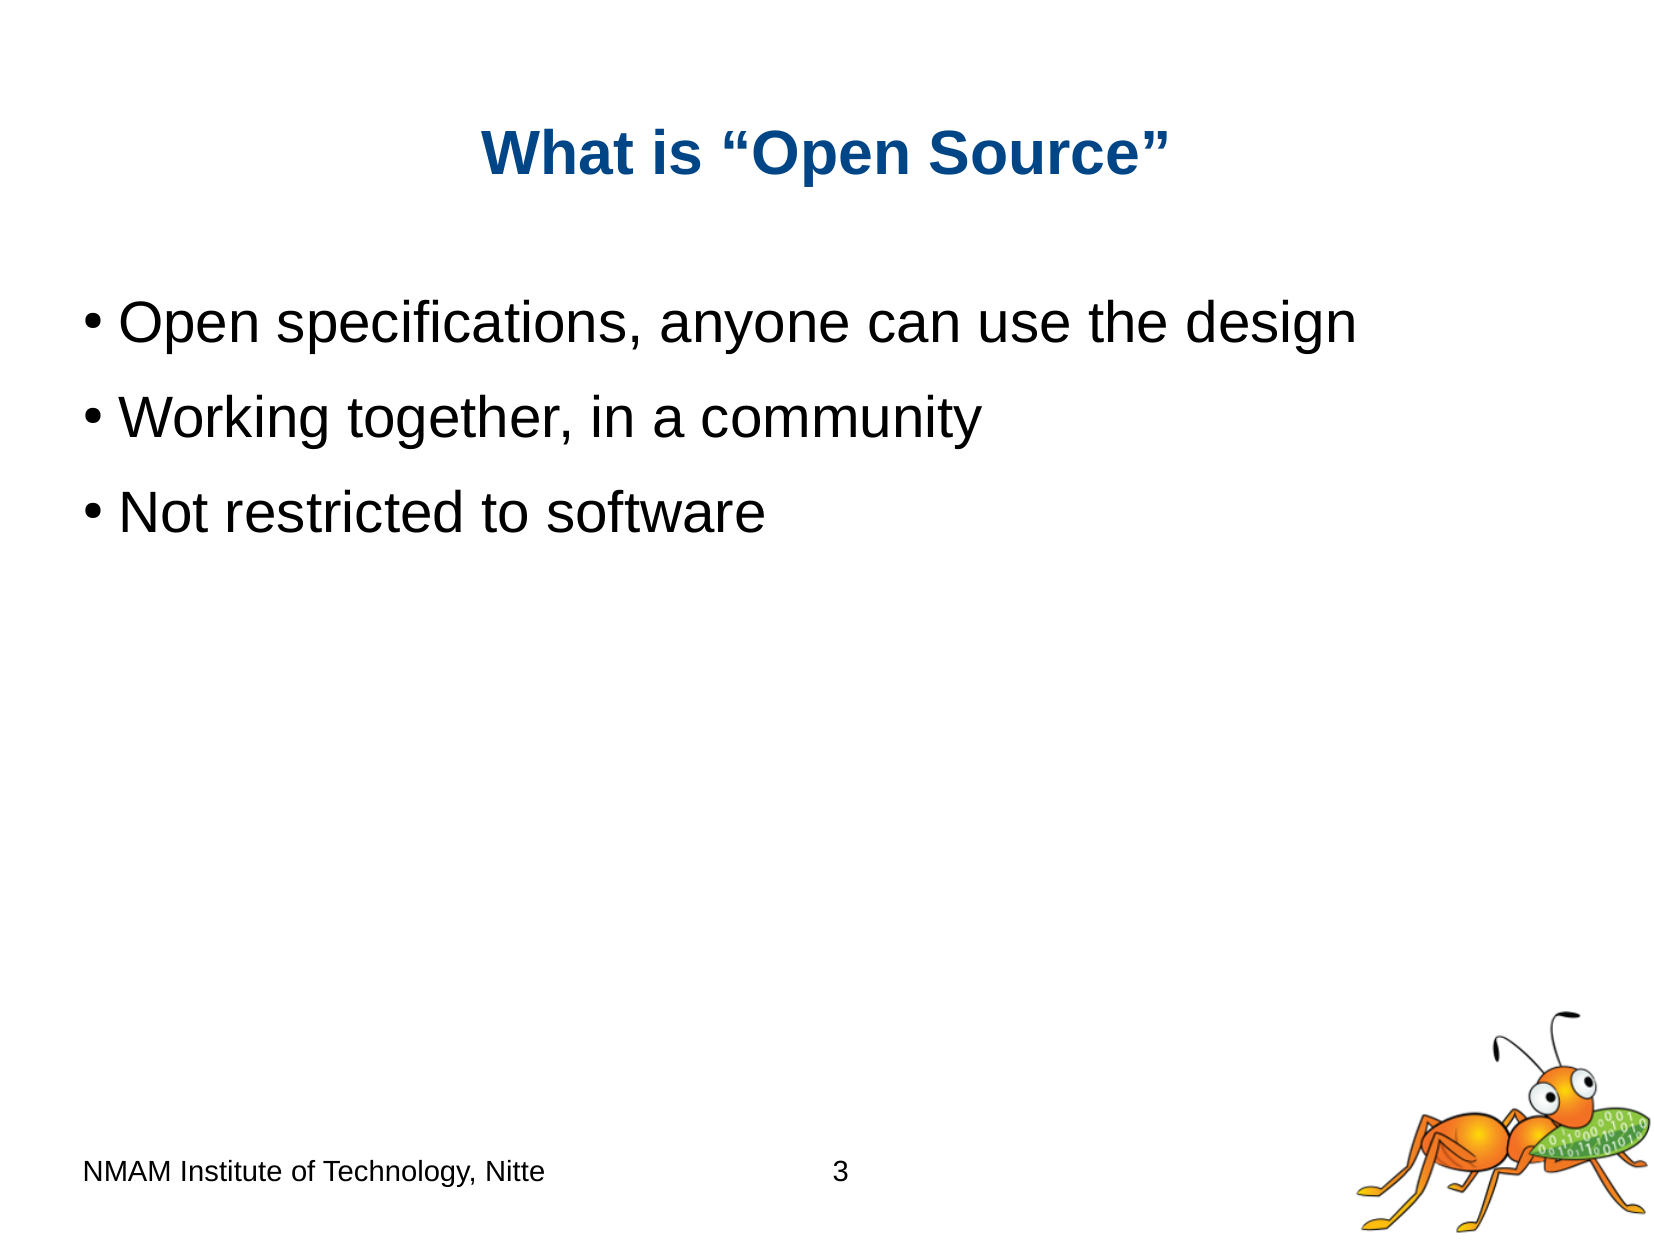

# What is “Open Source”
Open specifications, anyone can use the design
Working together, in a community
Not restricted to software
NMAM.I.T, Nitte
3